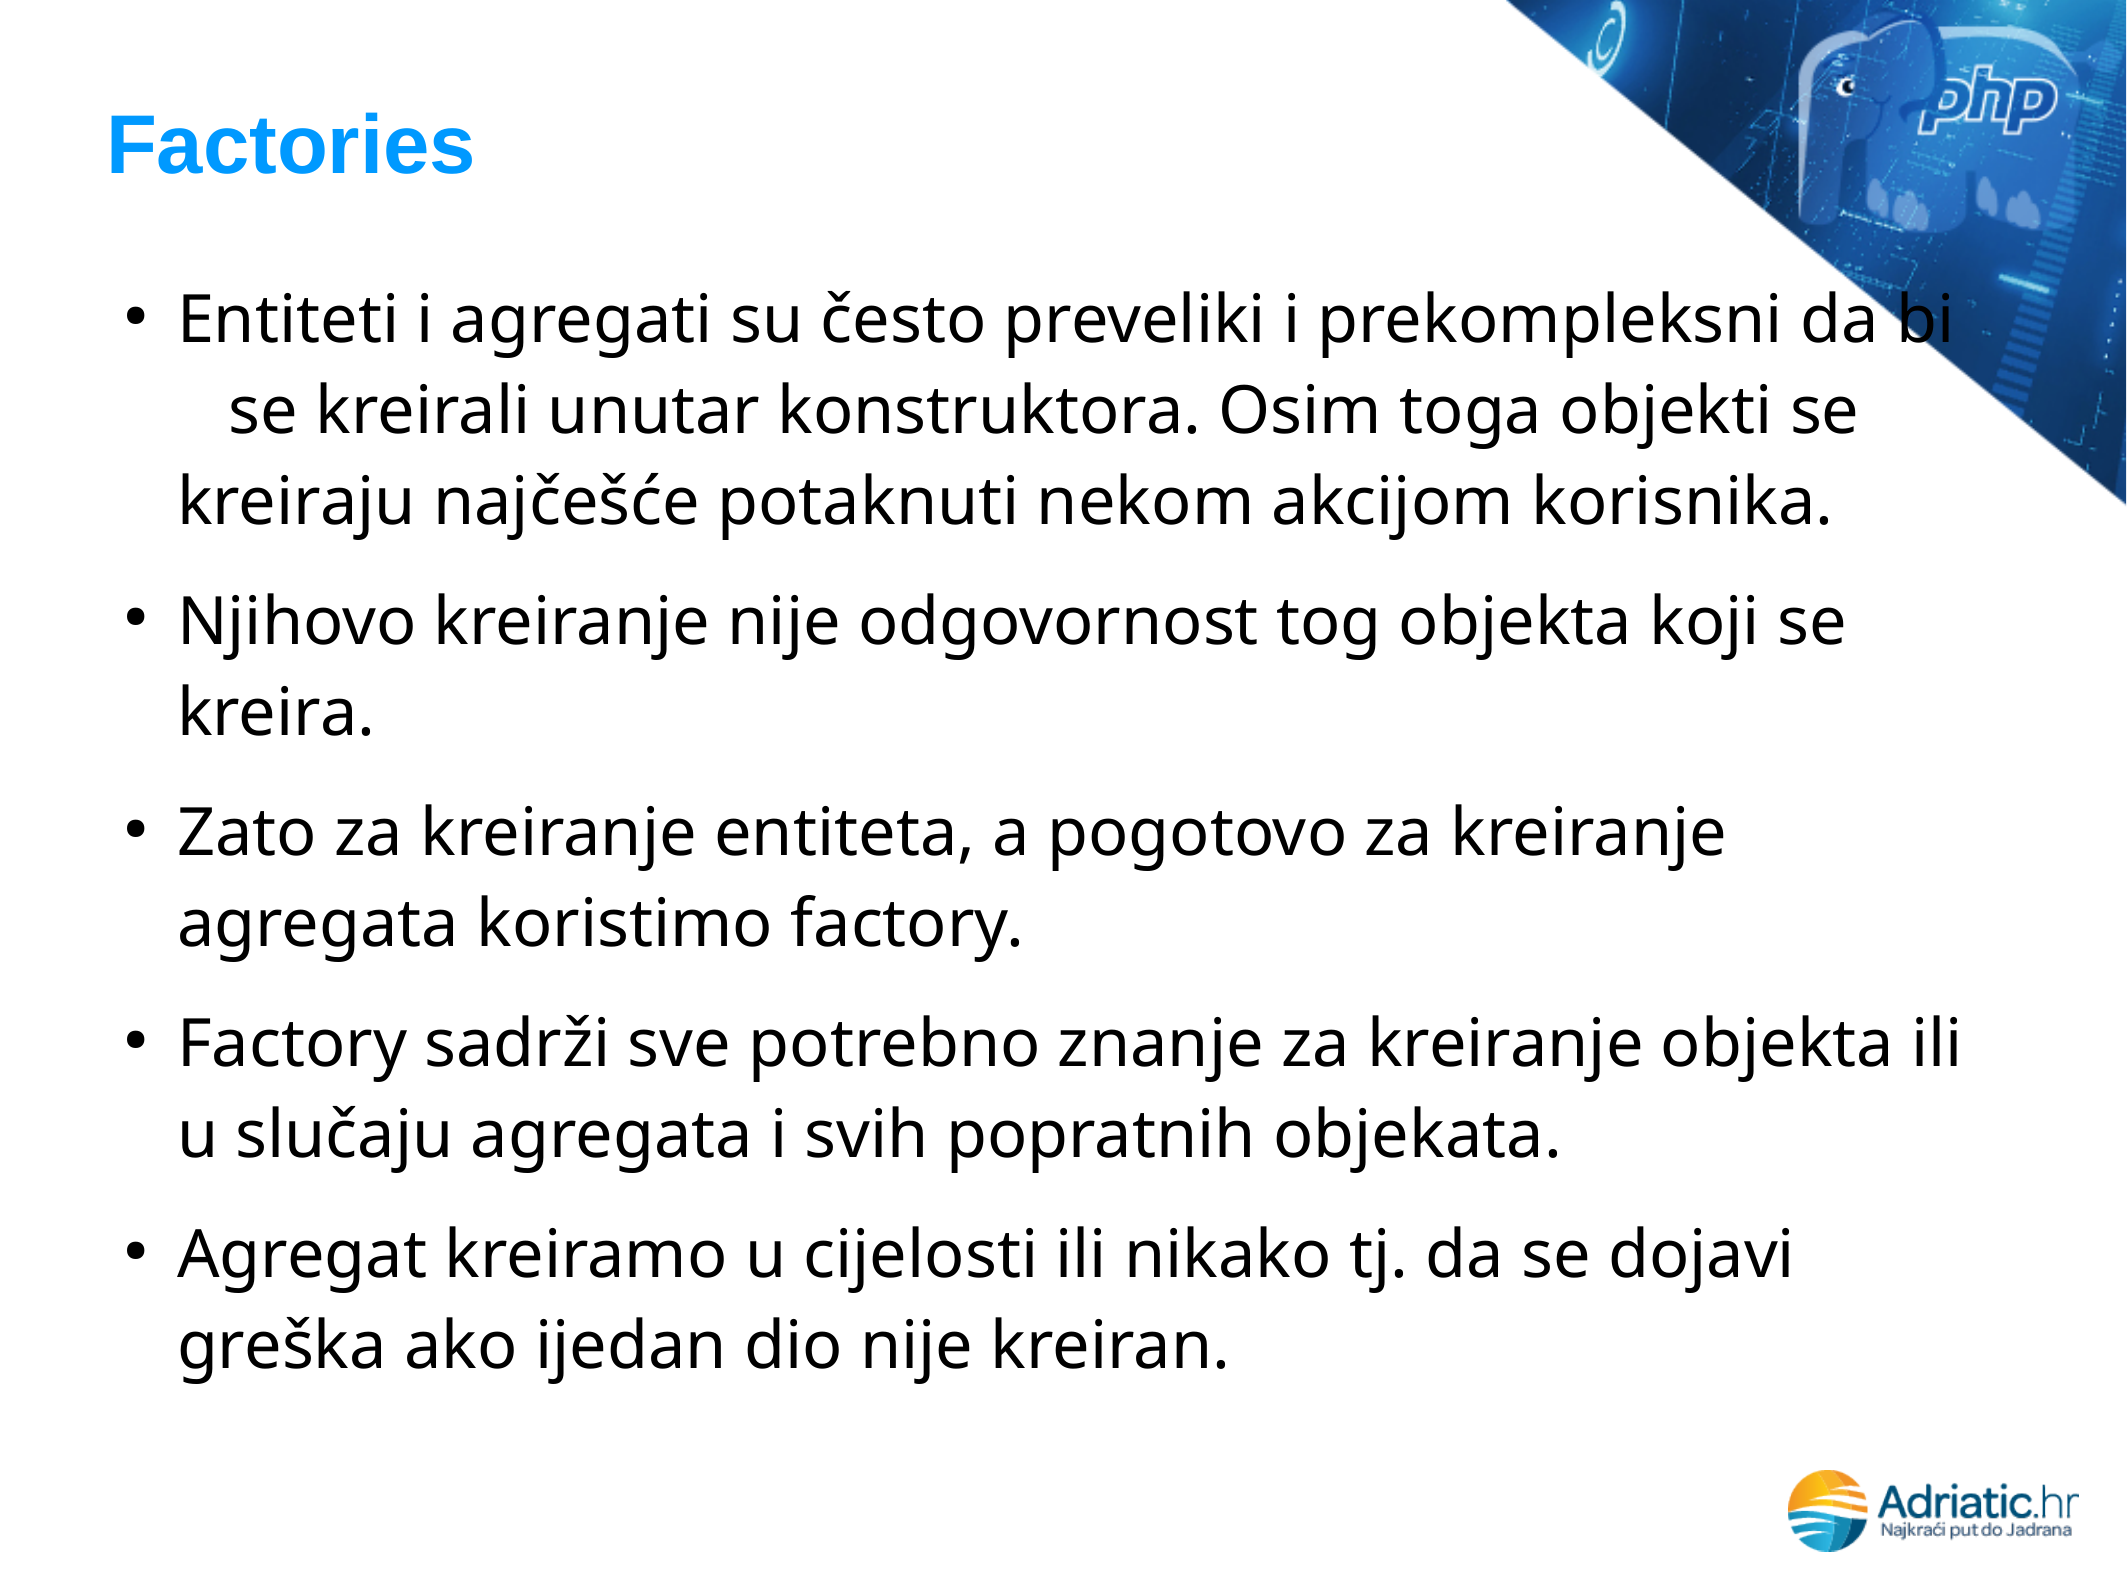

# Factories
Entiteti i agregati su često preveliki i prekompleksni da bi se kreirali unutar konstruktora. Osim toga objekti se kreiraju najčešće potaknuti nekom akcijom korisnika.
Njihovo kreiranje nije odgovornost tog objekta koji se kreira.
Zato za kreiranje entiteta, a pogotovo za kreiranje agregata koristimo factory.
Factory sadrži sve potrebno znanje za kreiranje objekta ili u slučaju agregata i svih popratnih objekata.
Agregat kreiramo u cijelosti ili nikako tj. da se dojavi greška ako ijedan dio nije kreiran.